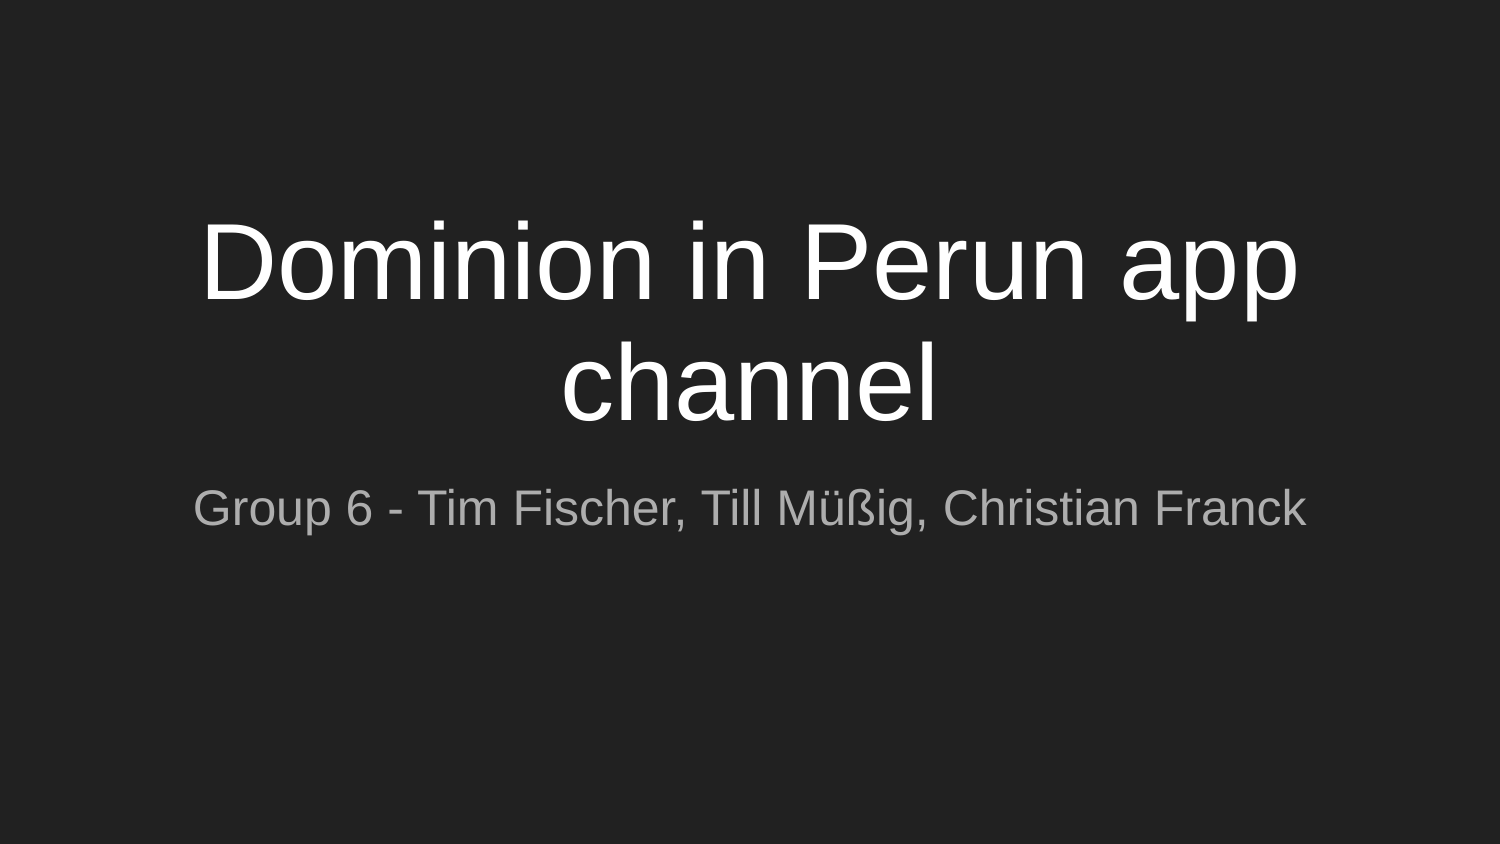

# Dominion in Perun app channel
Group 6 - Tim Fischer, Till Müßig, Christian Franck